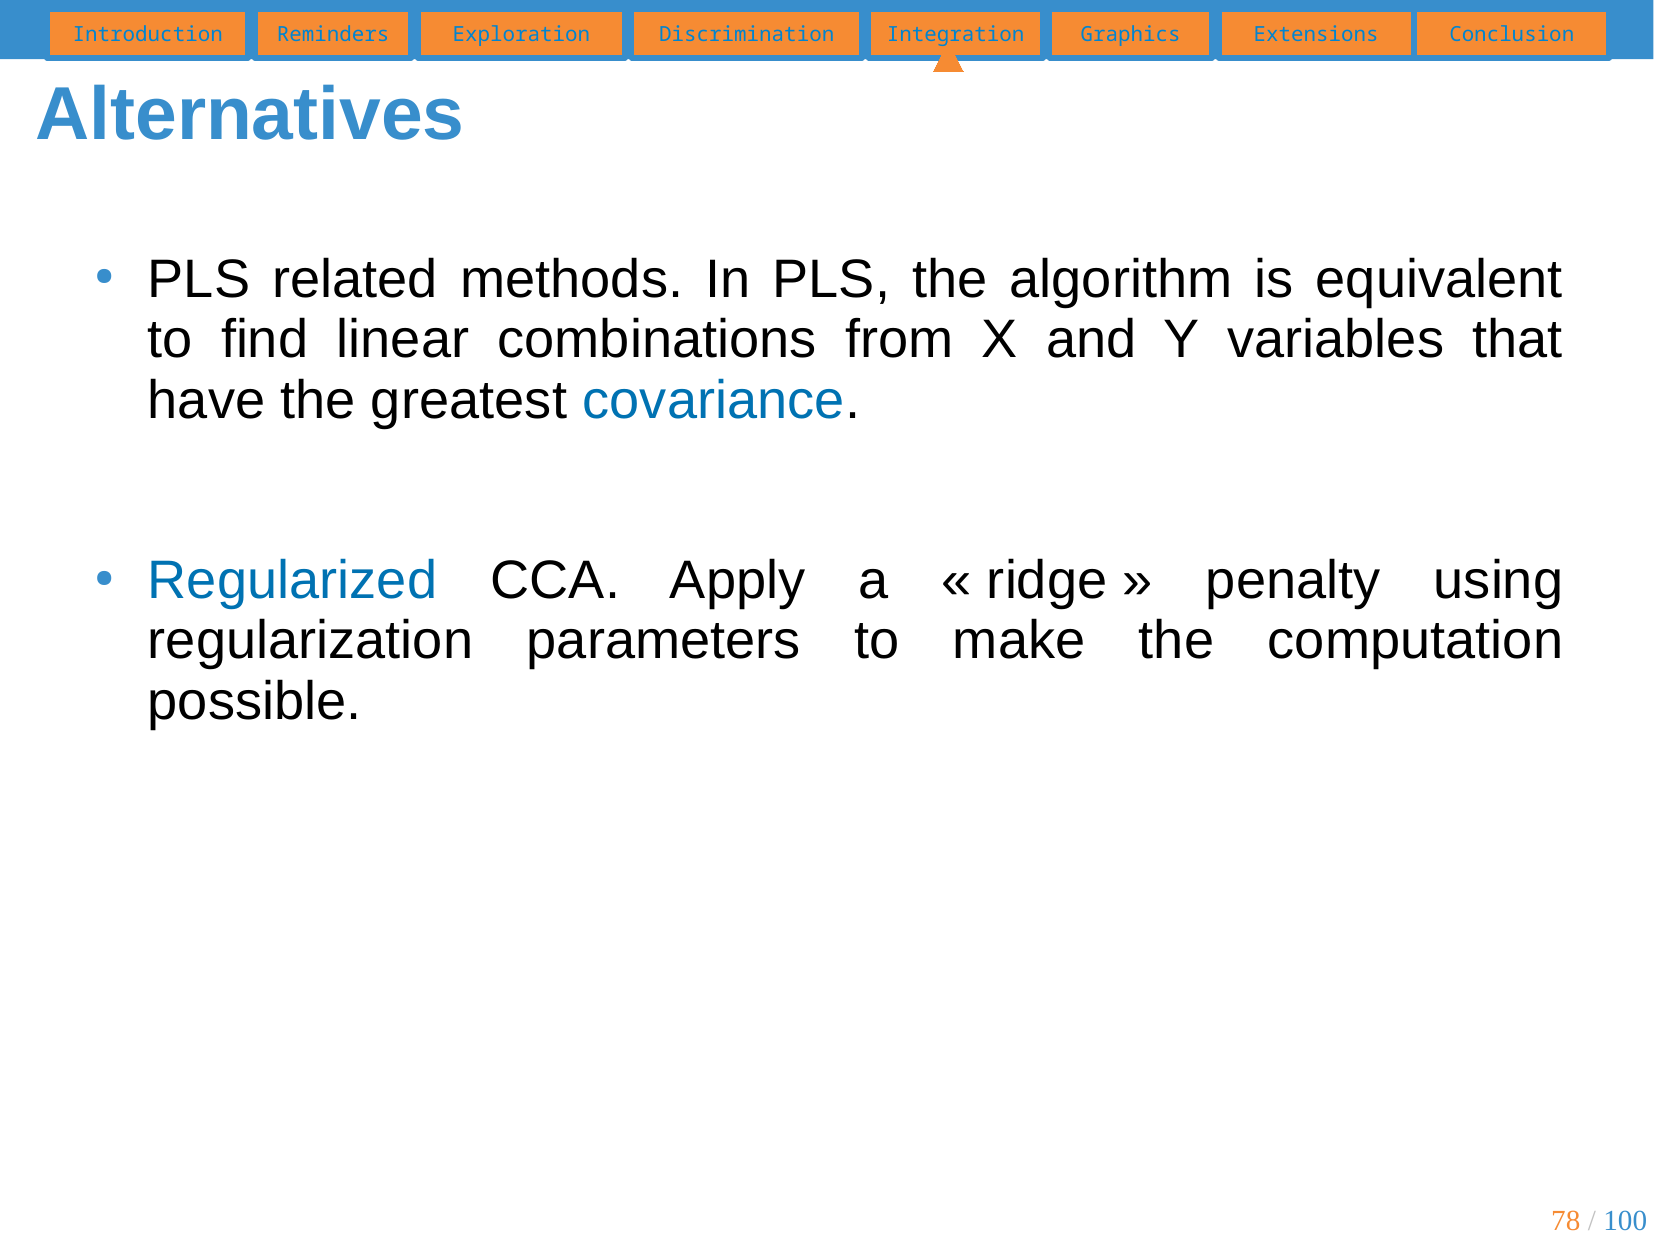

# Alternatives
PLS related methods. In PLS, the algorithm is equivalent to find linear combinations from X and Y variables that have the greatest covariance.
Regularized CCA. Apply a « ridge » penalty using regularization parameters to make the computation possible.
78